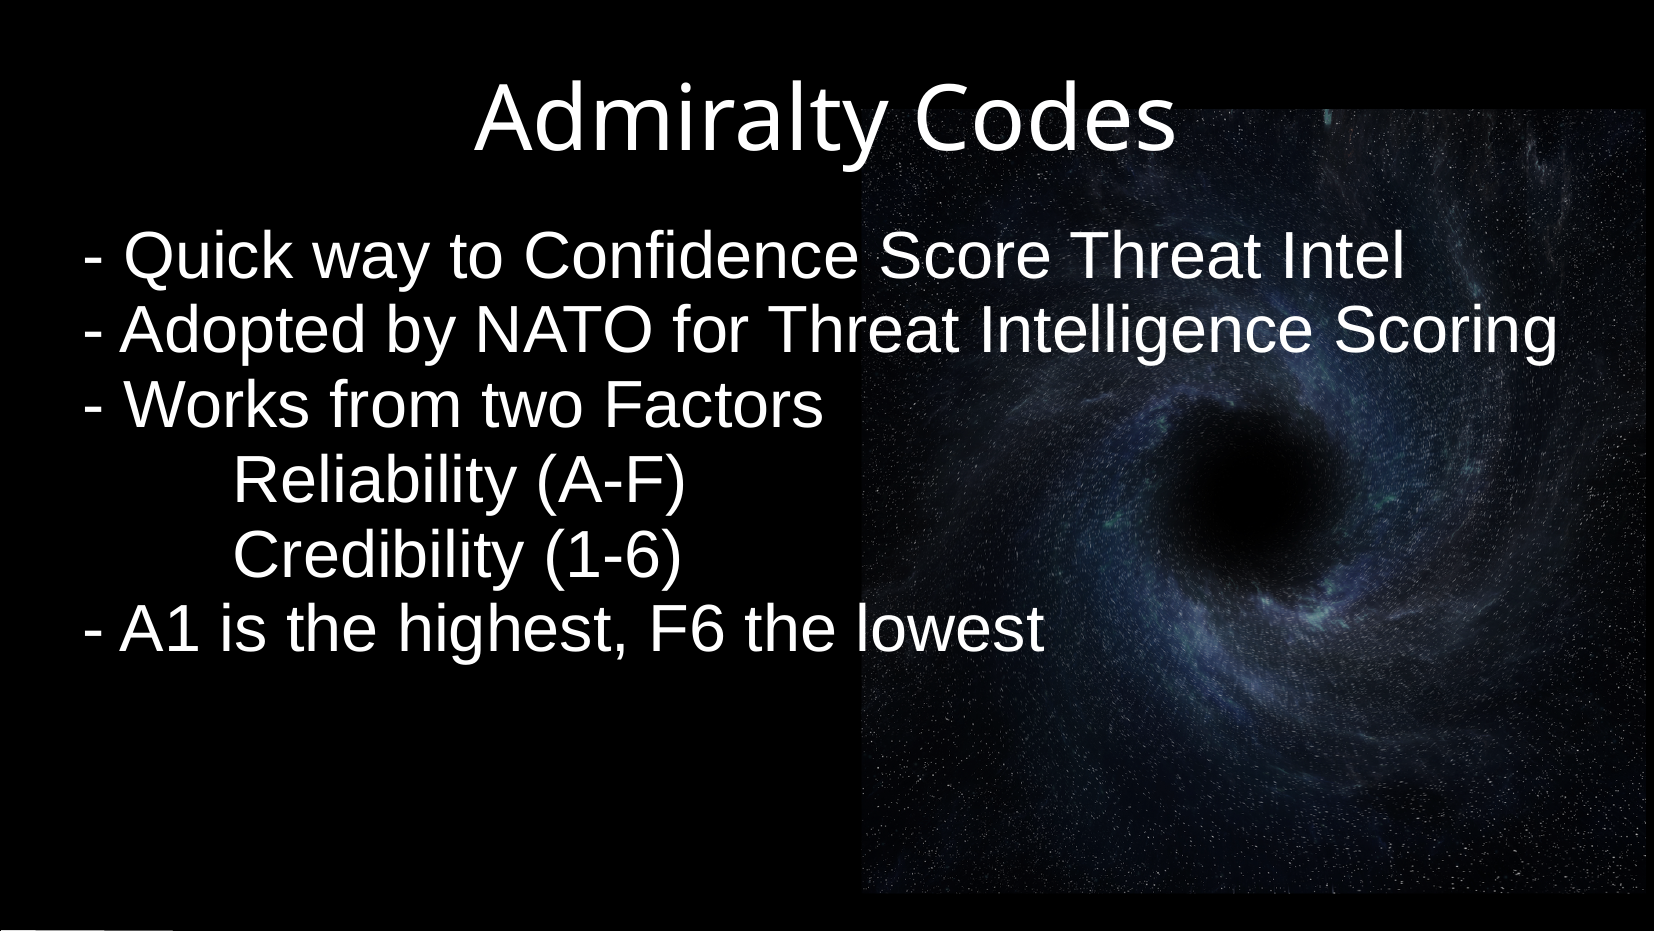

# Admiralty Codes
- Quick way to Confidence Score Threat Intel
- Adopted by NATO for Threat Intelligence Scoring
- Works from two Factors
		Reliability (A-F)
		Credibility (1-6)
- A1 is the highest, F6 the lowest